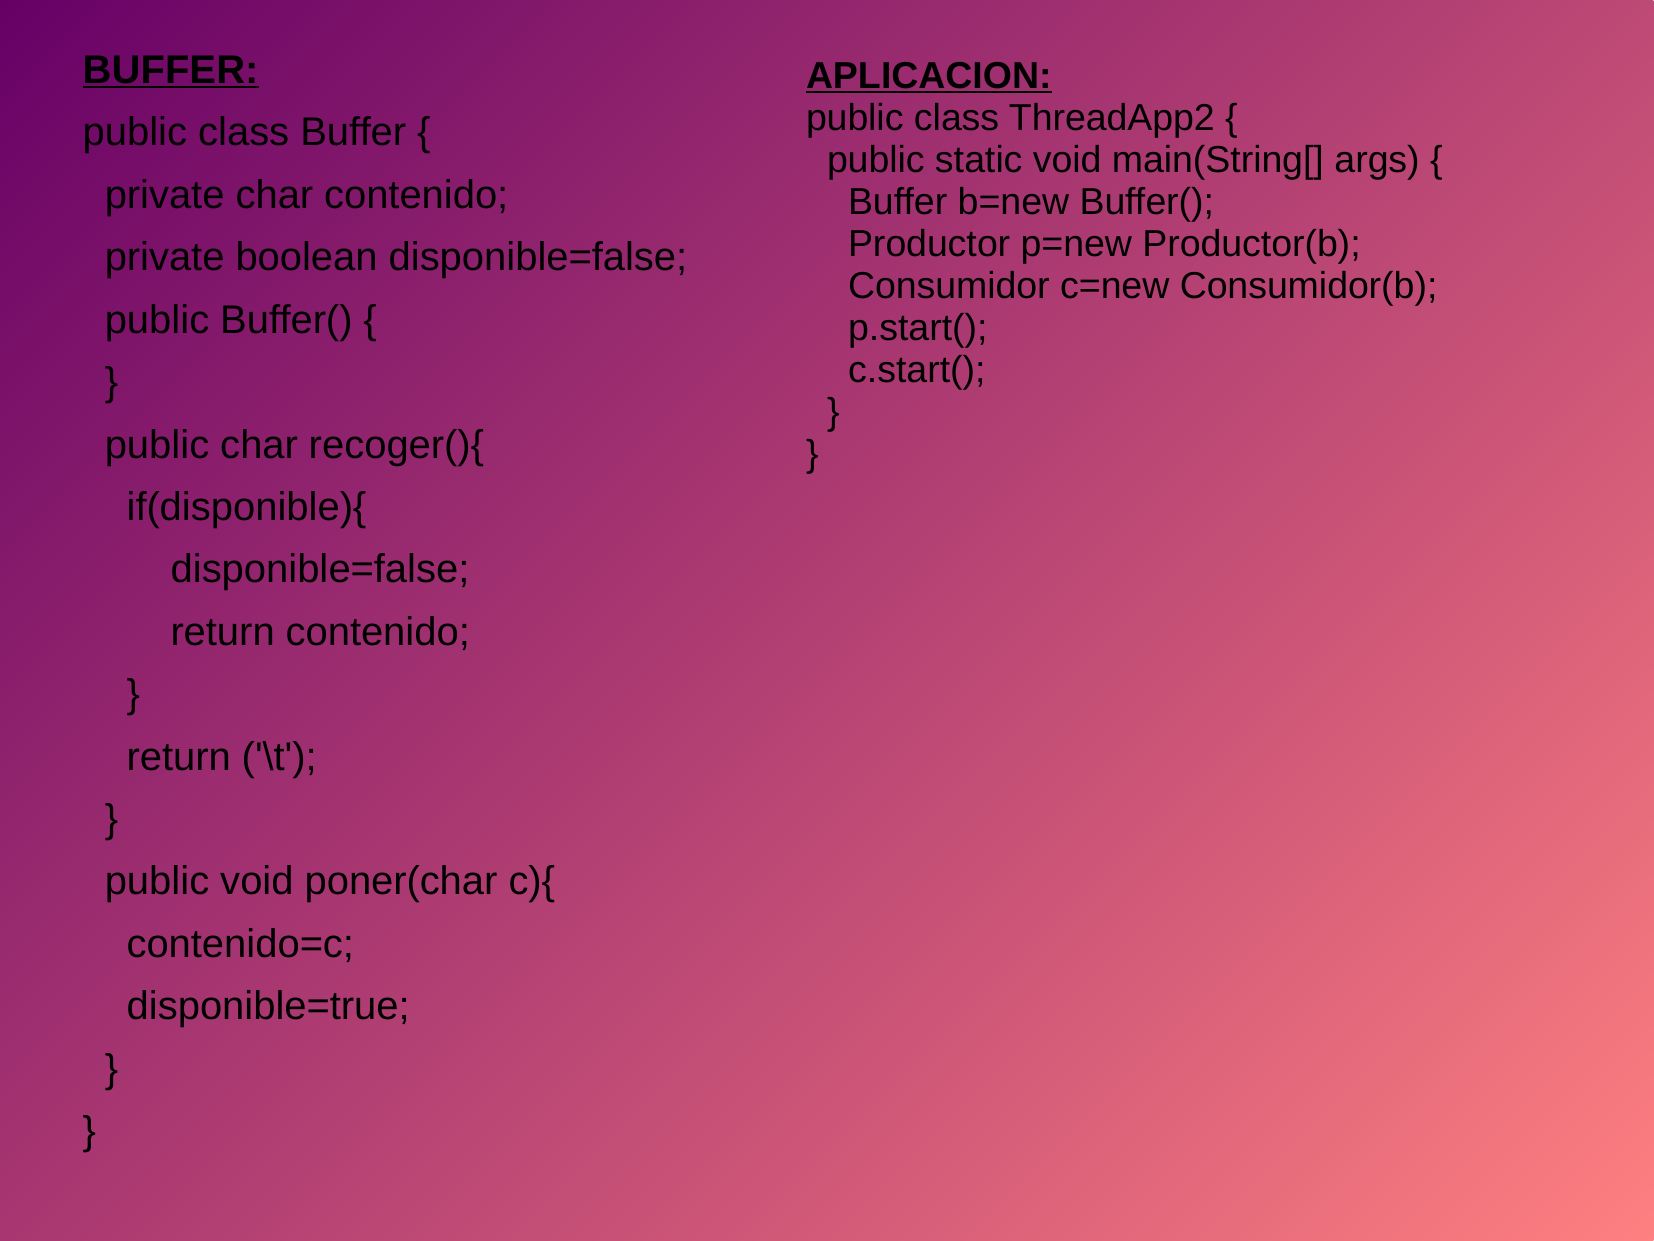

# BUFFER:
public class Buffer {
 private char contenido;
 private boolean disponible=false;
 public Buffer() {
 }
 public char recoger(){
 if(disponible){
 disponible=false;
 return contenido;
 }
 return ('\t');
 }
 public void poner(char c){
 contenido=c;
 disponible=true;
 }
}
APLICACION:
public class ThreadApp2 {
 public static void main(String[] args) {
 Buffer b=new Buffer();
 Productor p=new Productor(b);
 Consumidor c=new Consumidor(b);
 p.start();
 c.start();
 }
}